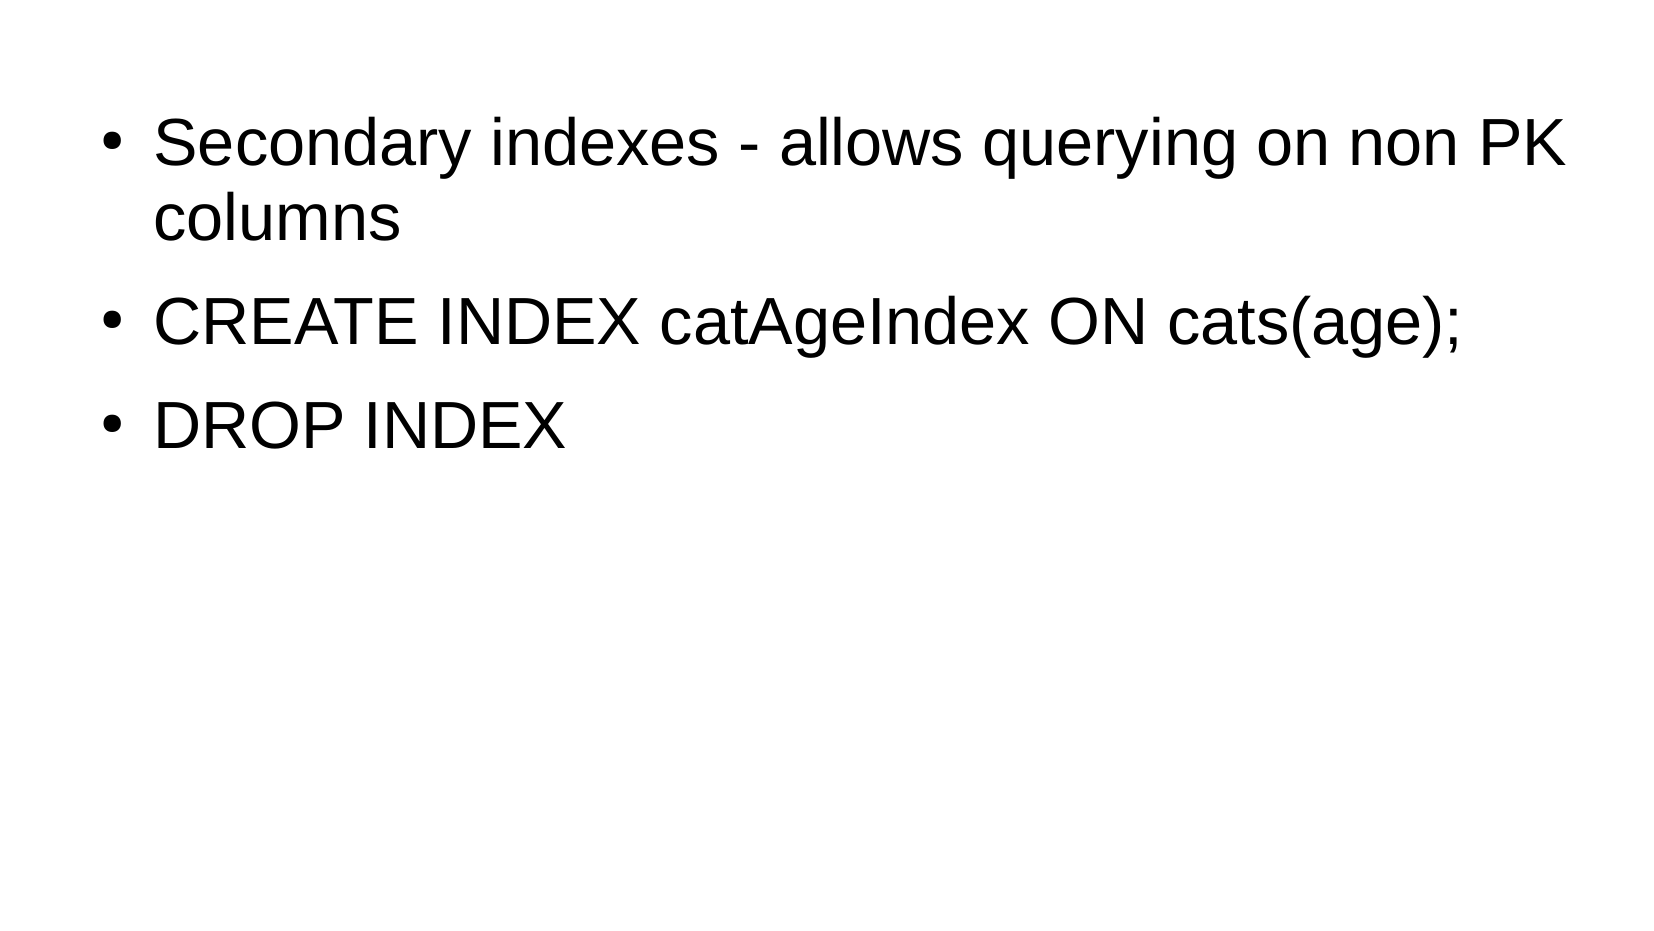

# Secondary indexes - allows querying on non PK columns
CREATE INDEX catAgeIndex ON cats(age);
DROP INDEX